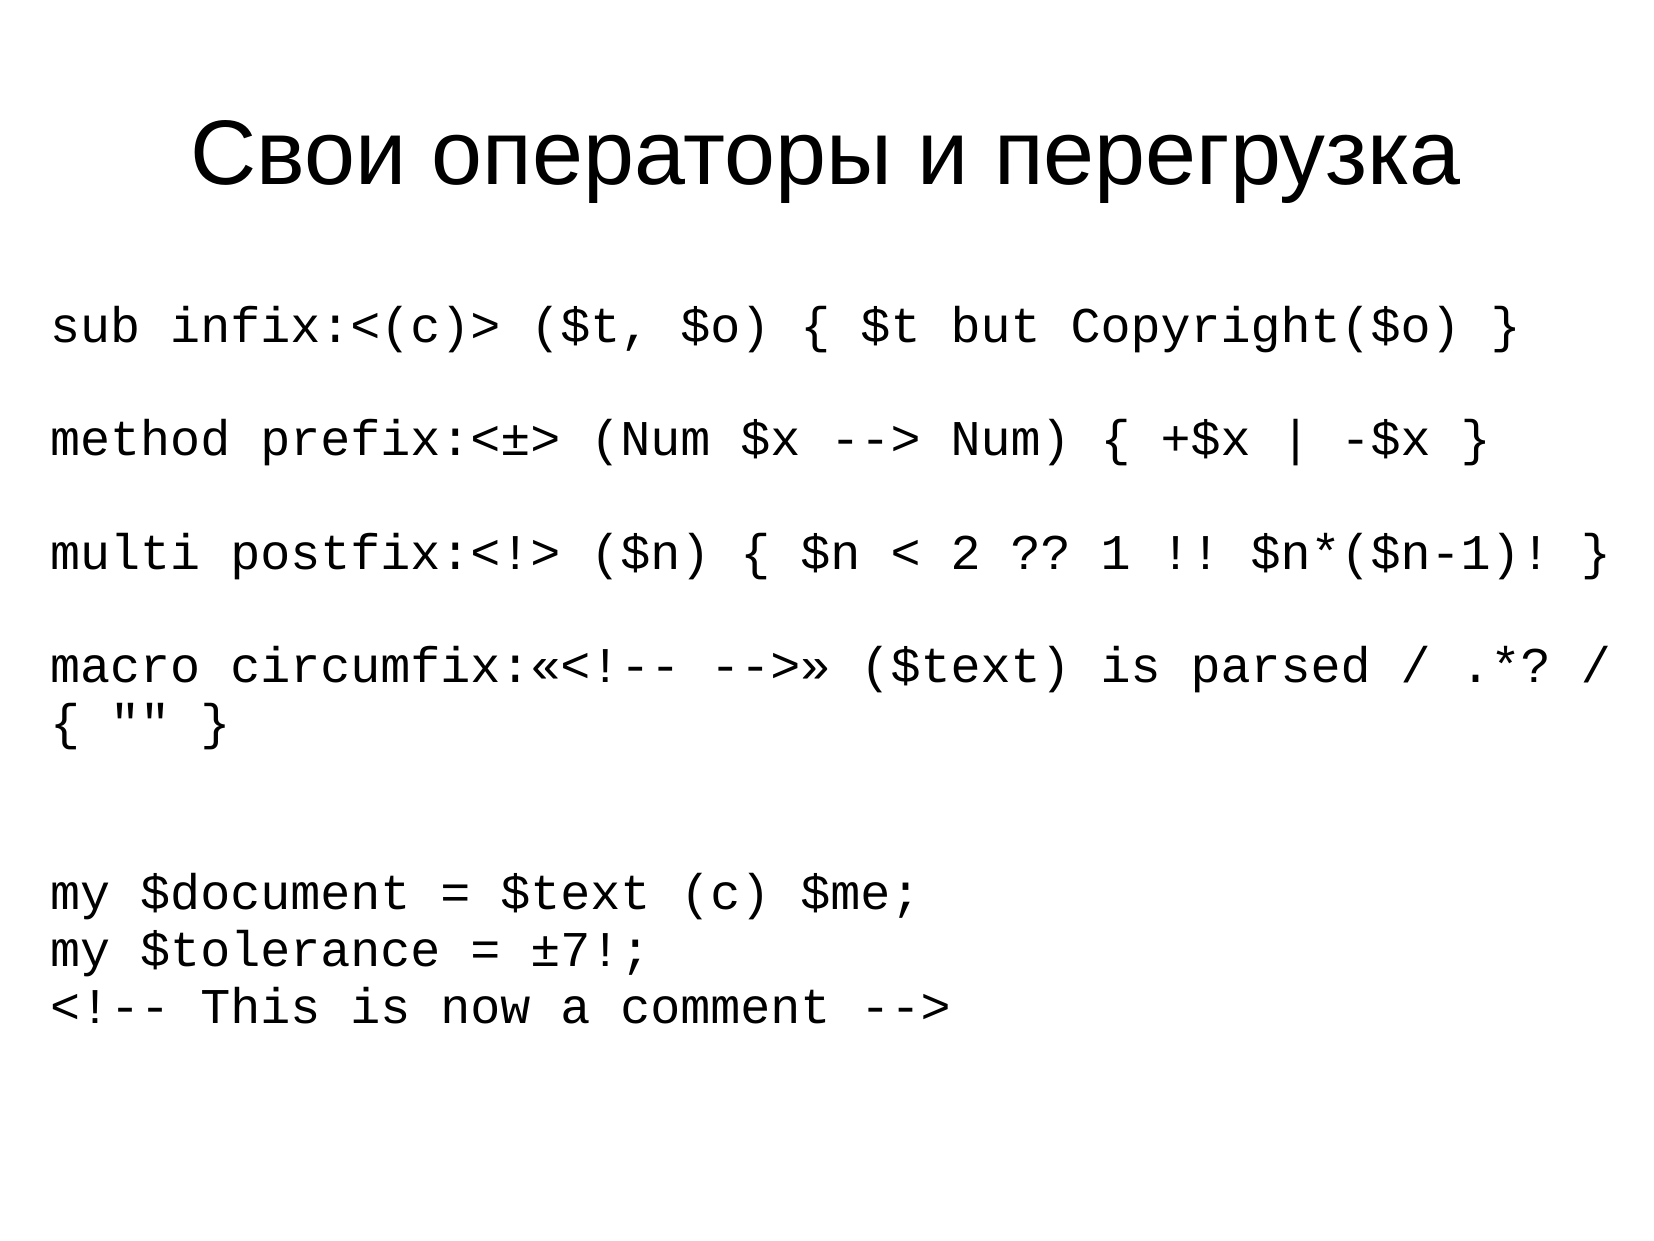

# Свои операторы и перегрузка
sub infix:<(c)> ($t, $o) { $t but Copyright($o) }
method prefix:<±> (Num $x --> Num) { +$x | -$x }
multi postfix:<!> ($n) { $n < 2 ?? 1 !! $n*($n-1)! }
macro circumfix:«<!-- -->» ($text) is parsed / .*? / { "" }
my $document = $text (c) $me;
my $tolerance = ±7!;
<!-- This is now a comment -->